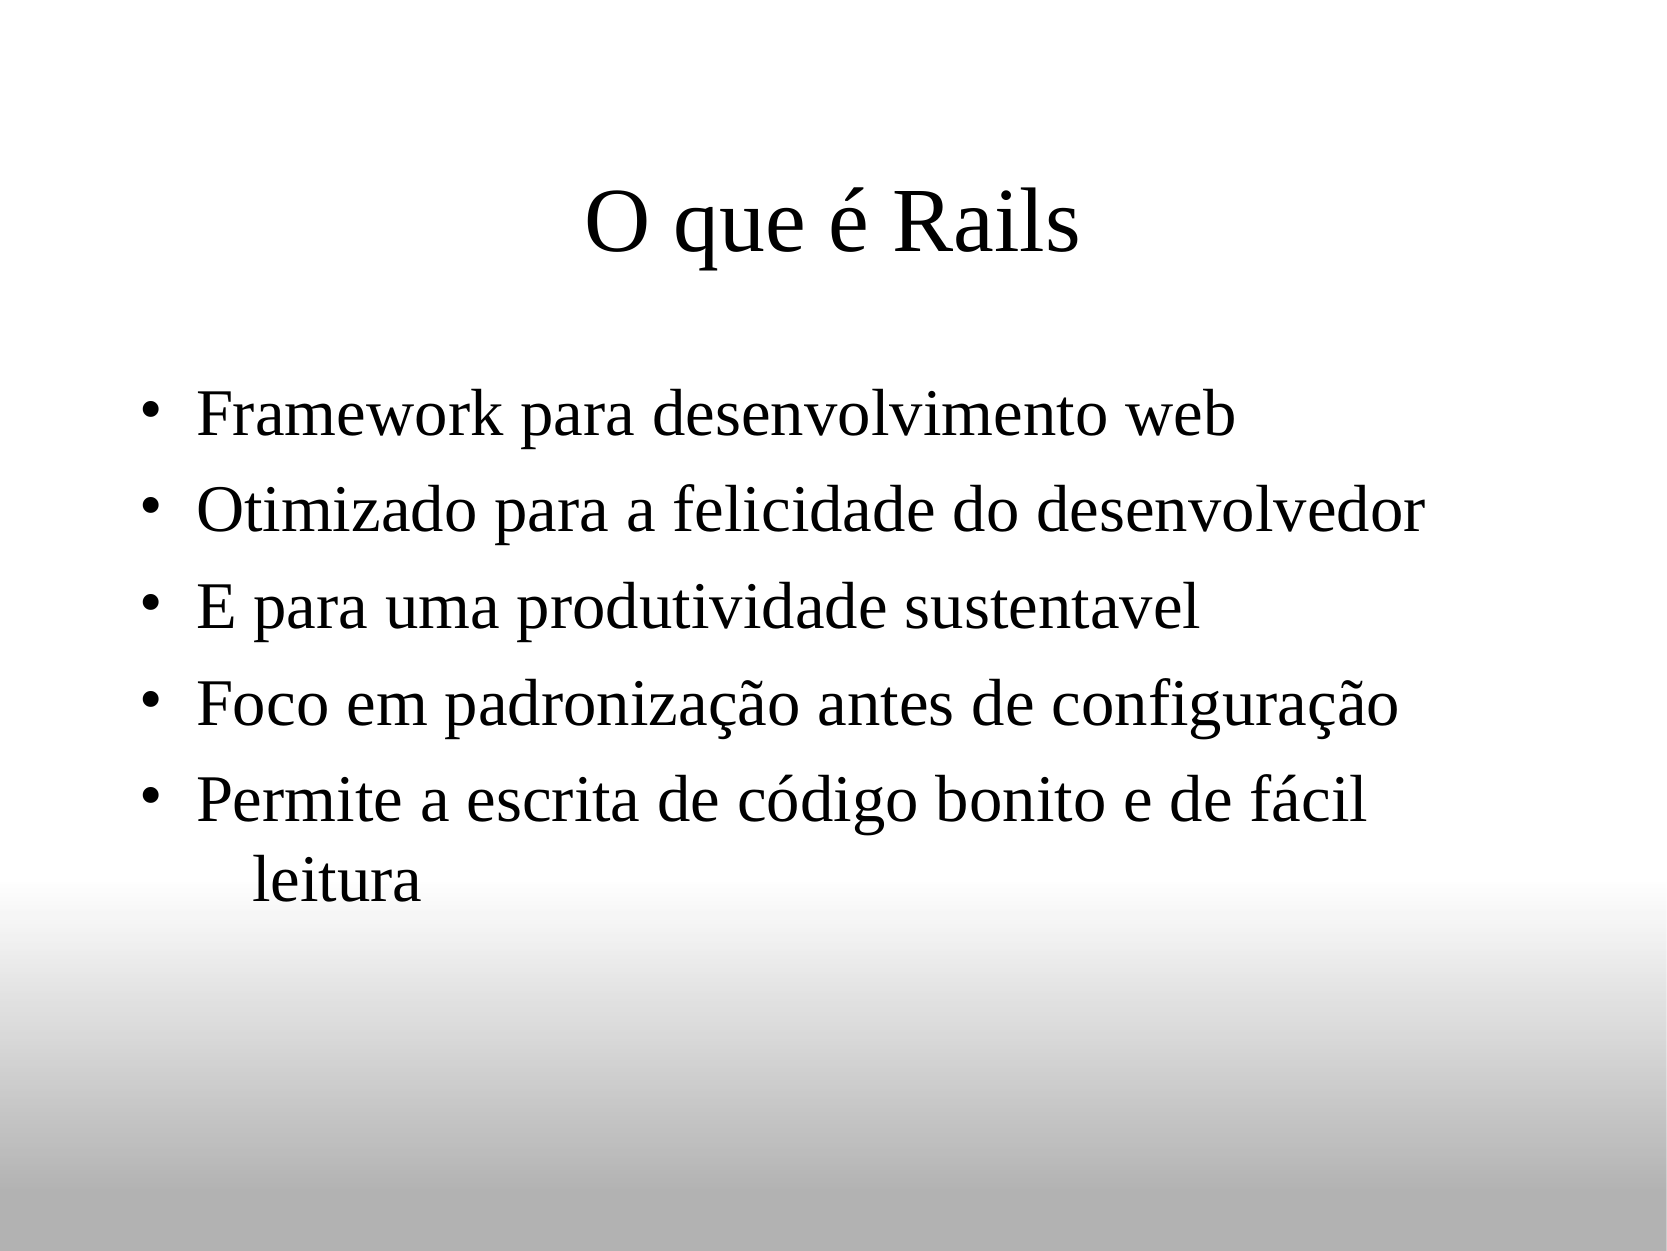

# O que é Rails
Framework para desenvolvimento web
Otimizado para a felicidade do desenvolvedor
E para uma produtividade sustentavel
Foco em padronização antes de configuração
Permite a escrita de código bonito e de fácil leitura